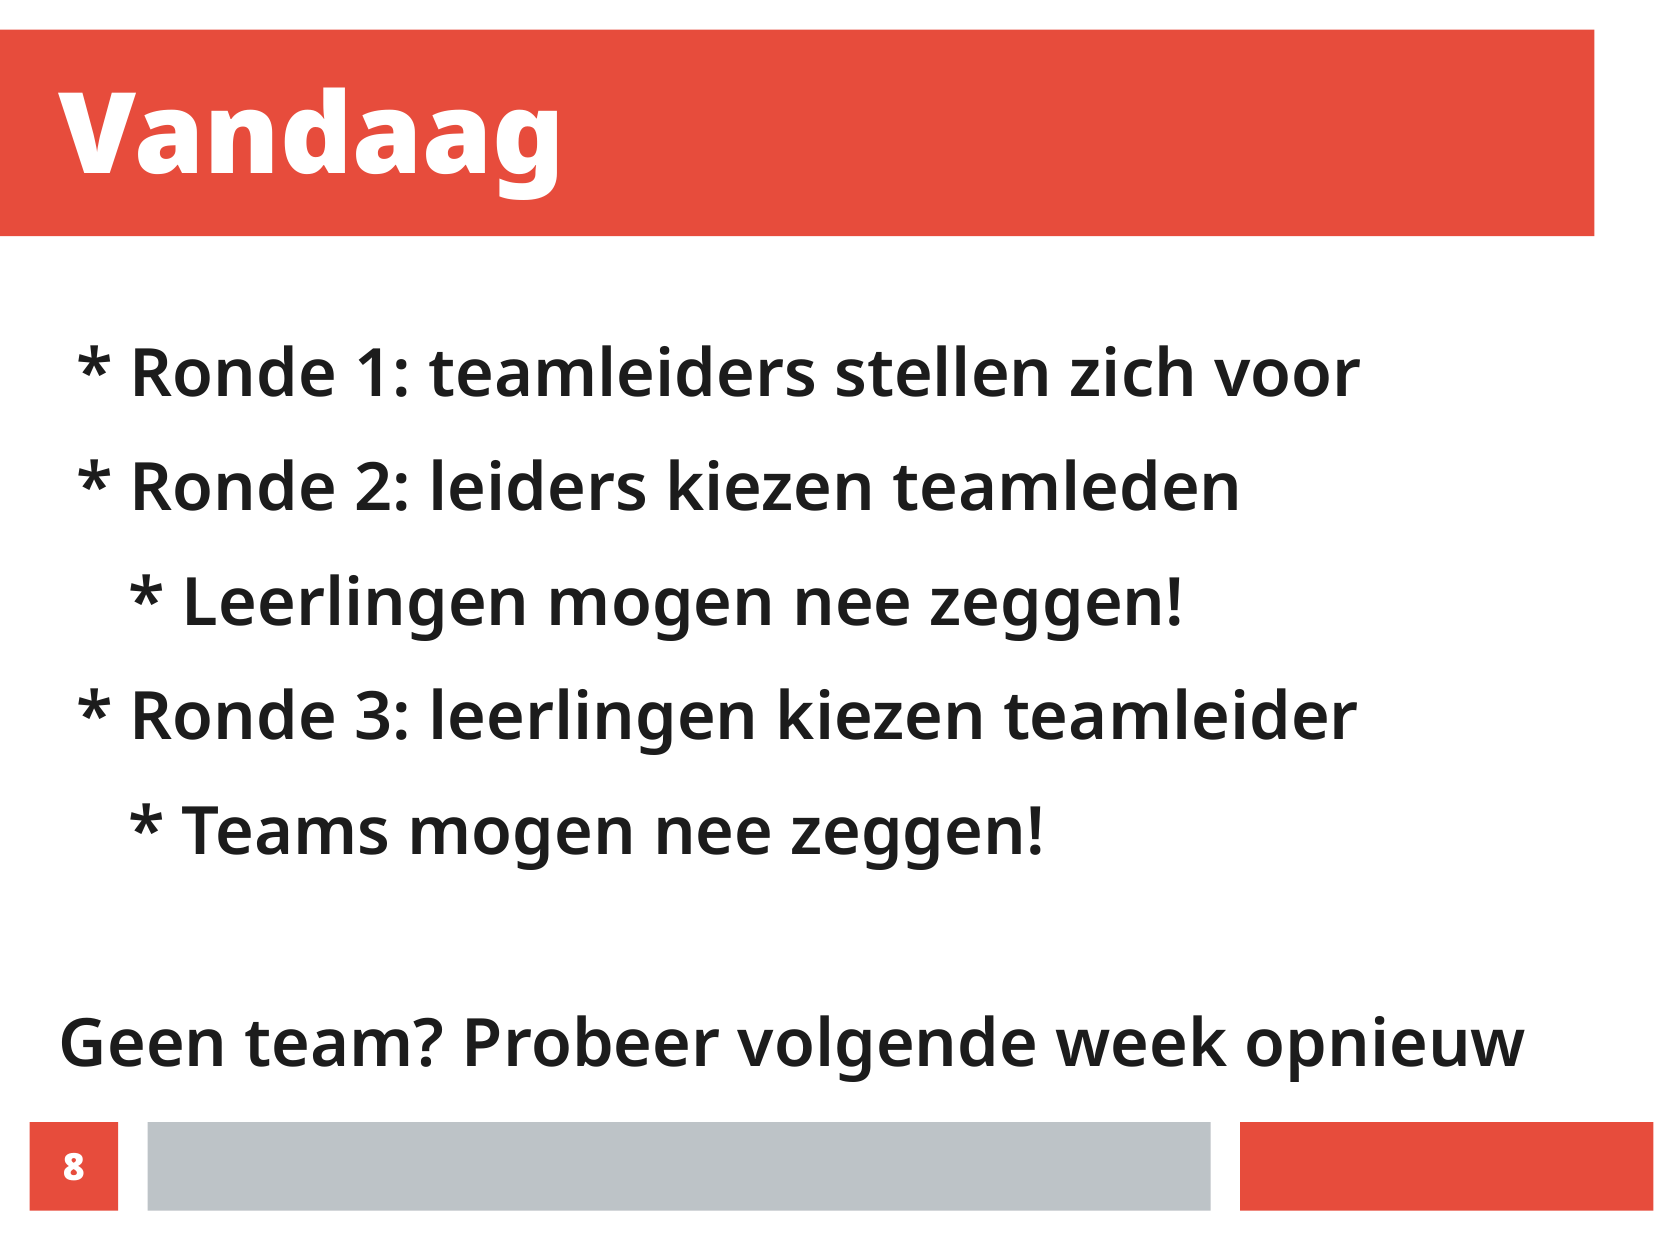

# Vandaag
 * Ronde 1: teamleiders stellen zich voor
 * Ronde 2: leiders kiezen teamleden
 * Leerlingen mogen nee zeggen!
 * Ronde 3: leerlingen kiezen teamleider
 * Teams mogen nee zeggen!
Geen team? Probeer volgende week opnieuw
8